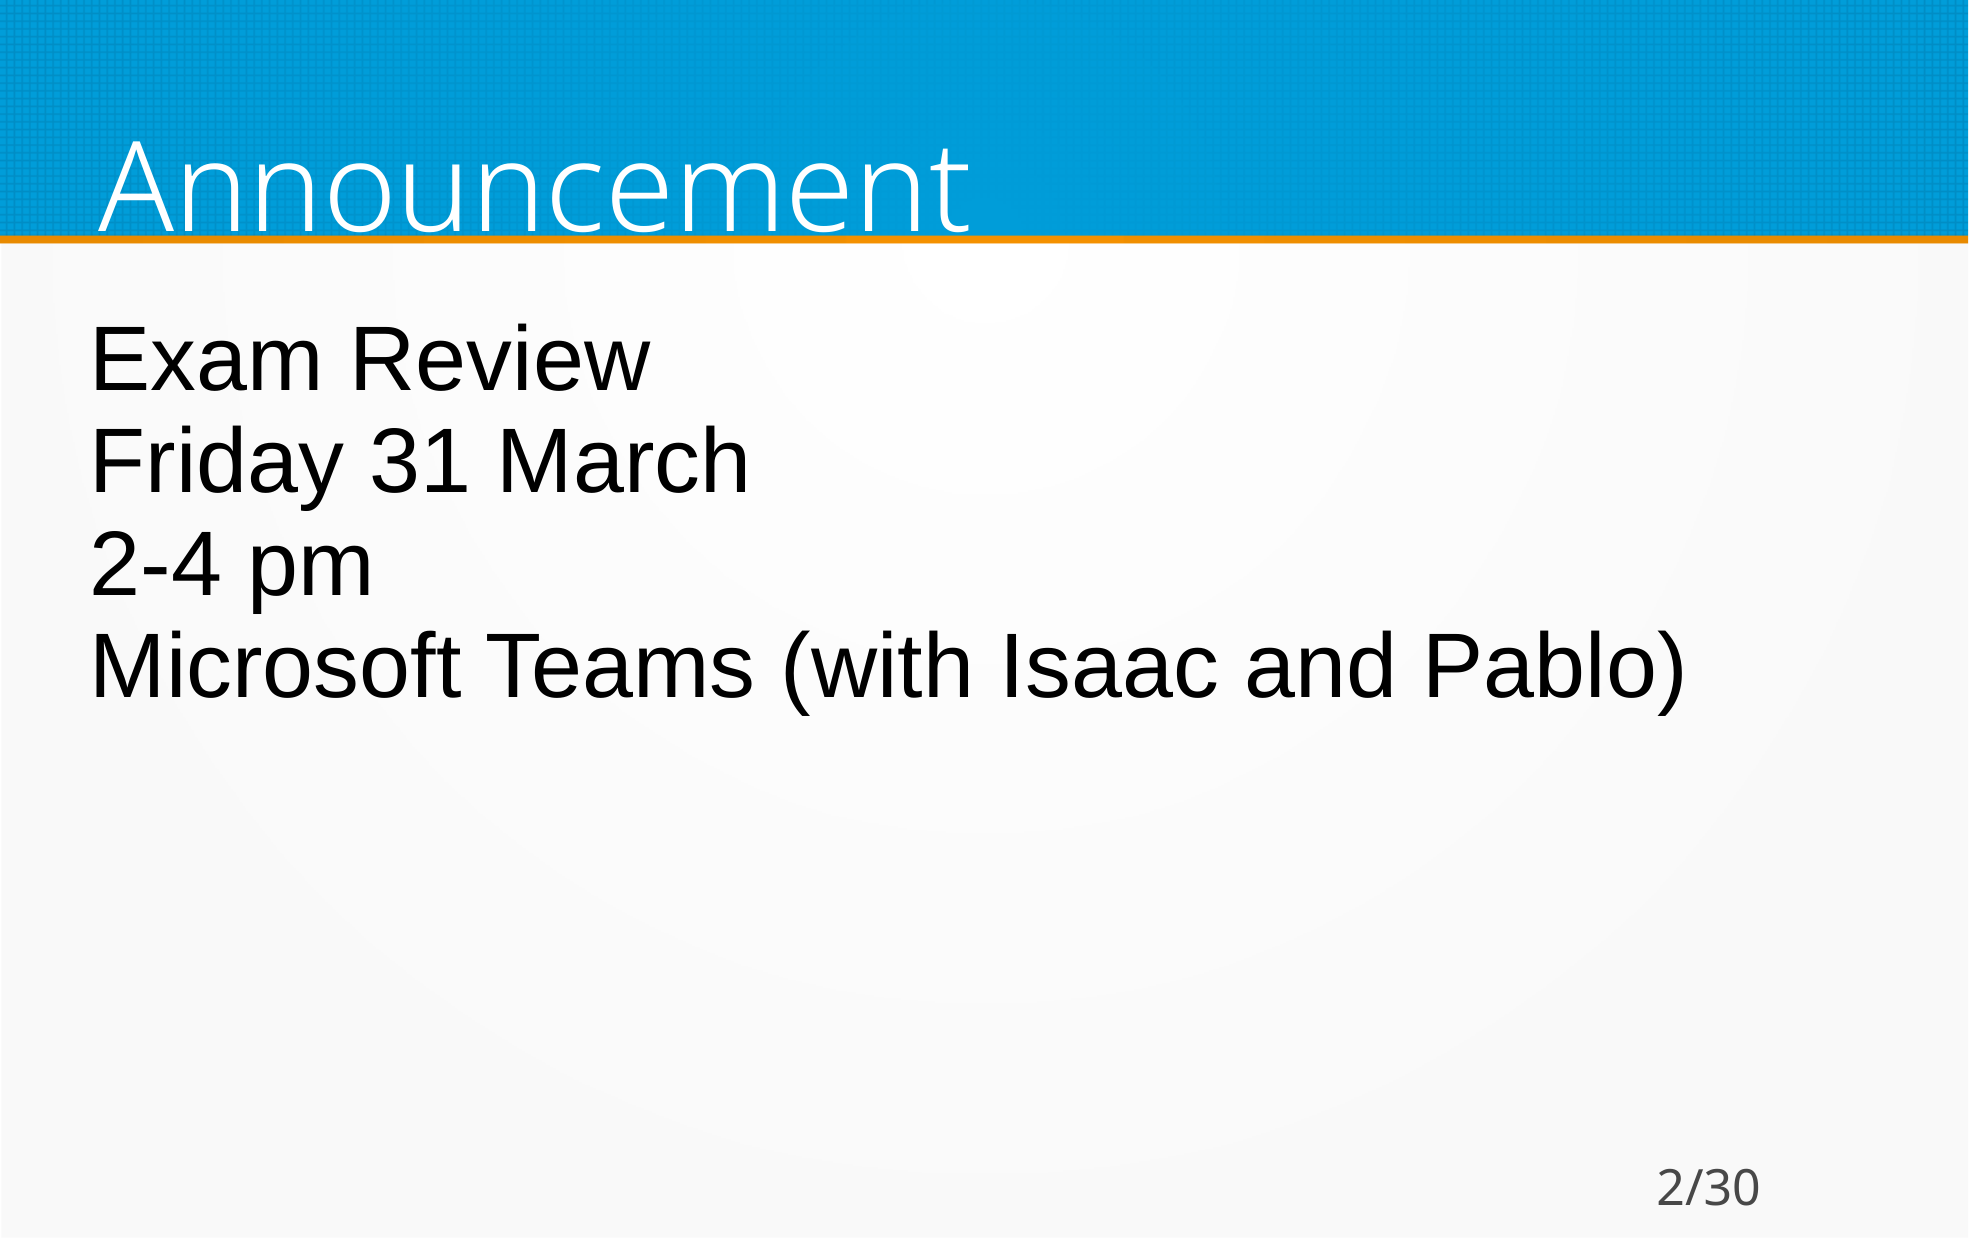

# Announcement
Exam Review
Friday 31 March
2-4 pm
Microsoft Teams (with Isaac and Pablo)
2